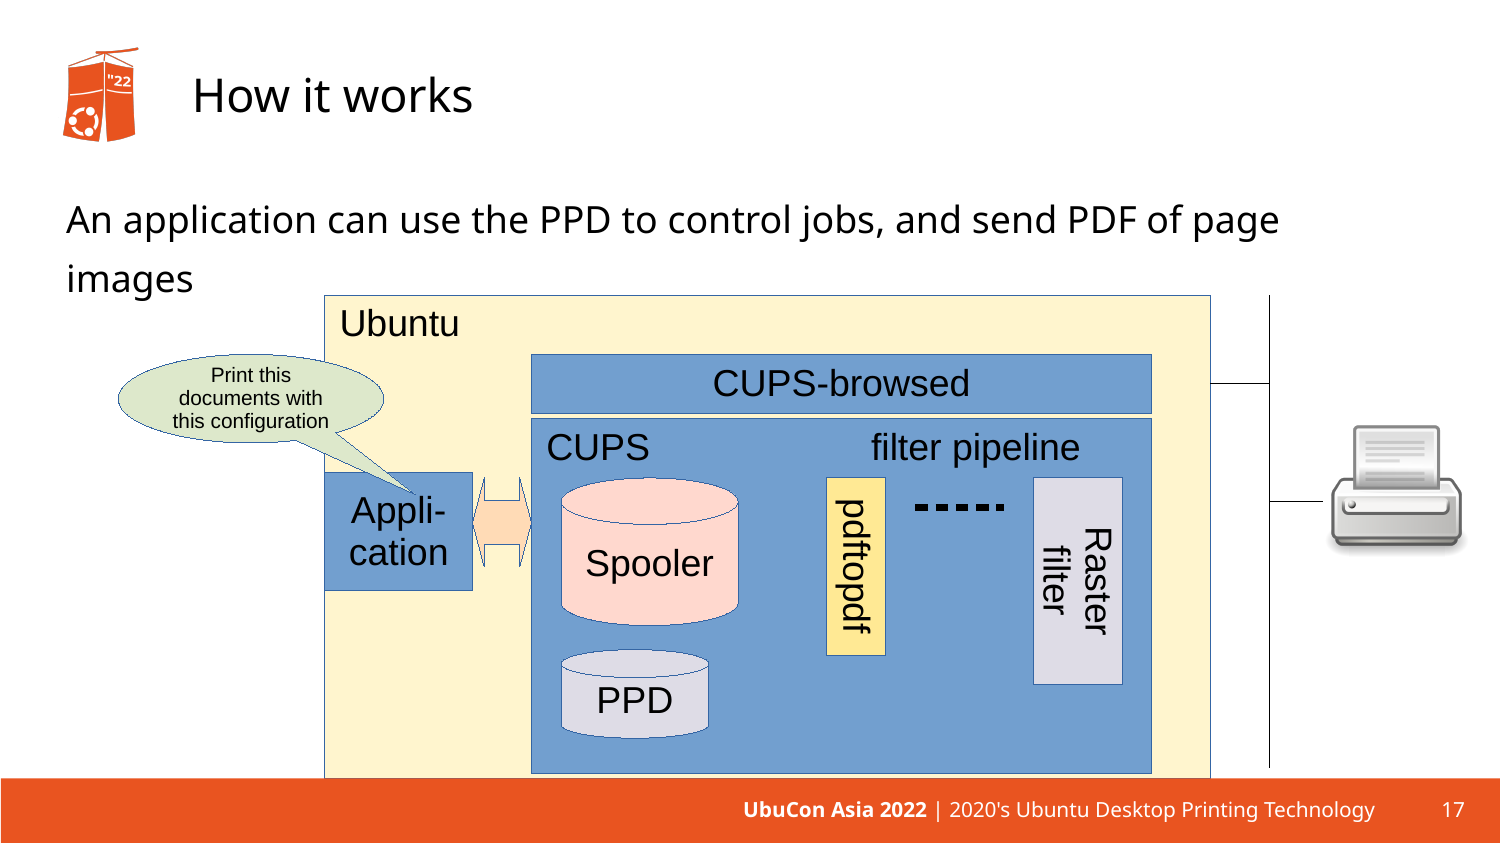

# How it works
An application can use the PPD to control jobs, and send PDF of page images
Ubuntu
Print this documents with this configuration
CUPS-browsed
CUPS
filter pipeline
Spooler
pdftopdf
Raster
filter
Appli-
cation
PPD
UbuCon Asia 2022 | 2020's Ubuntu Desktop Printing Technology